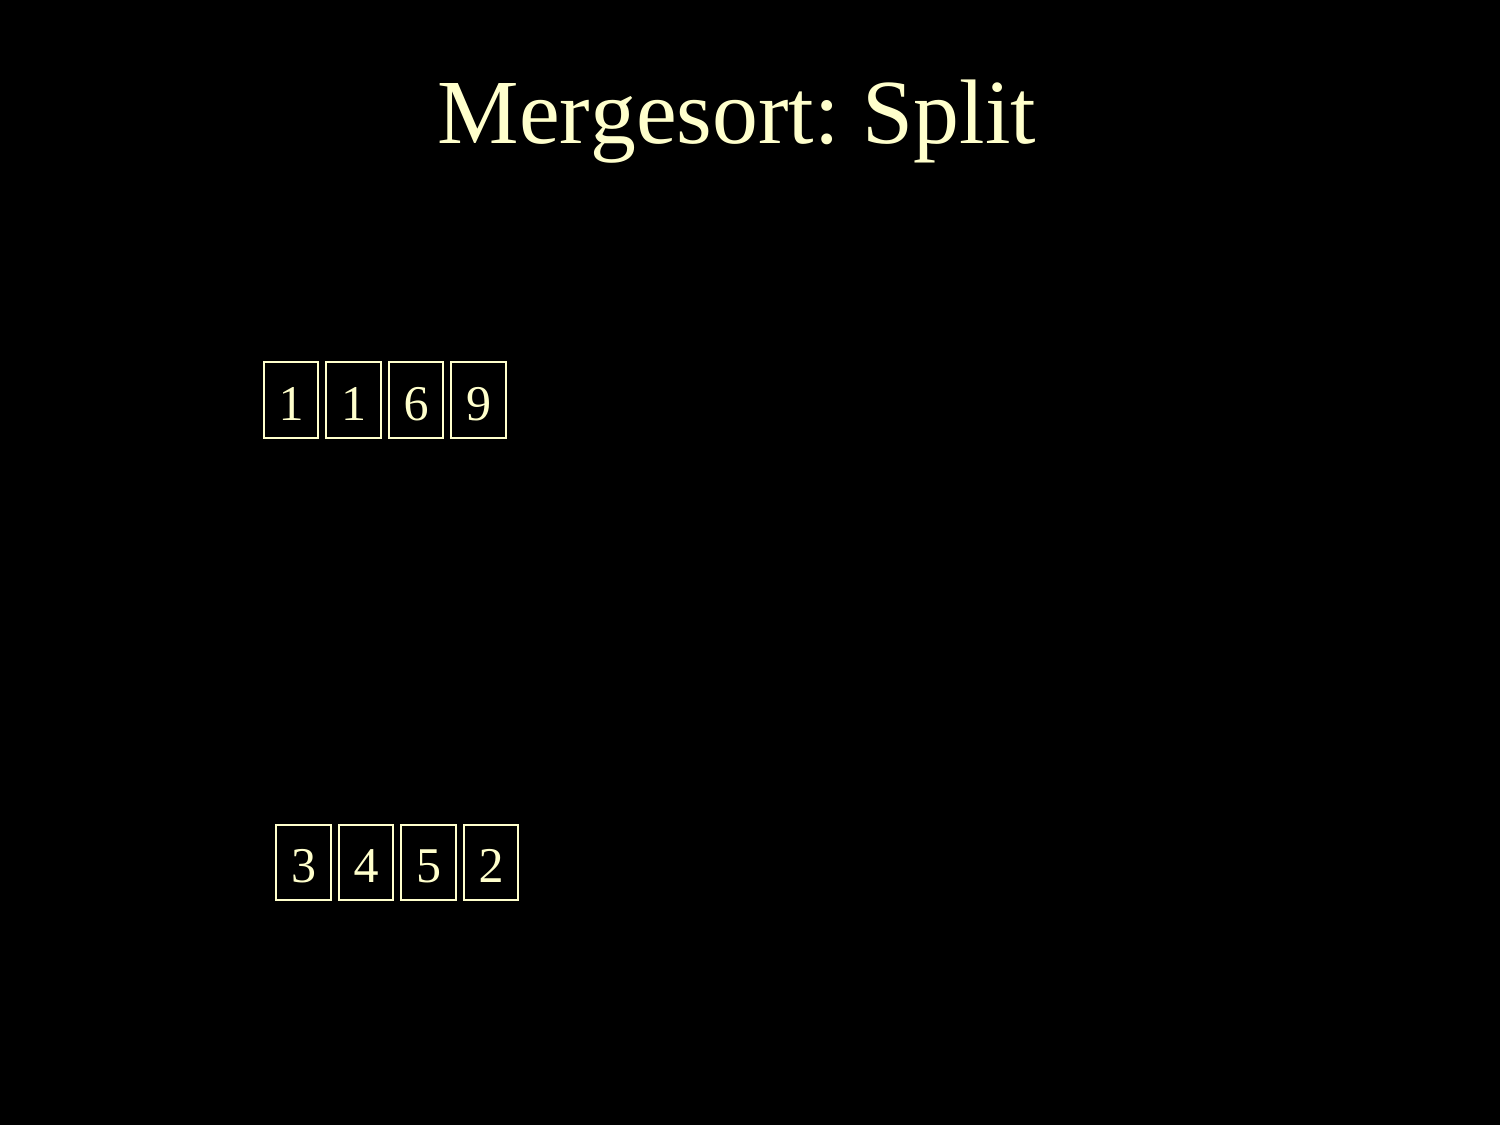

# Mergesort: Split
1
1
6
9
3
4
5
2